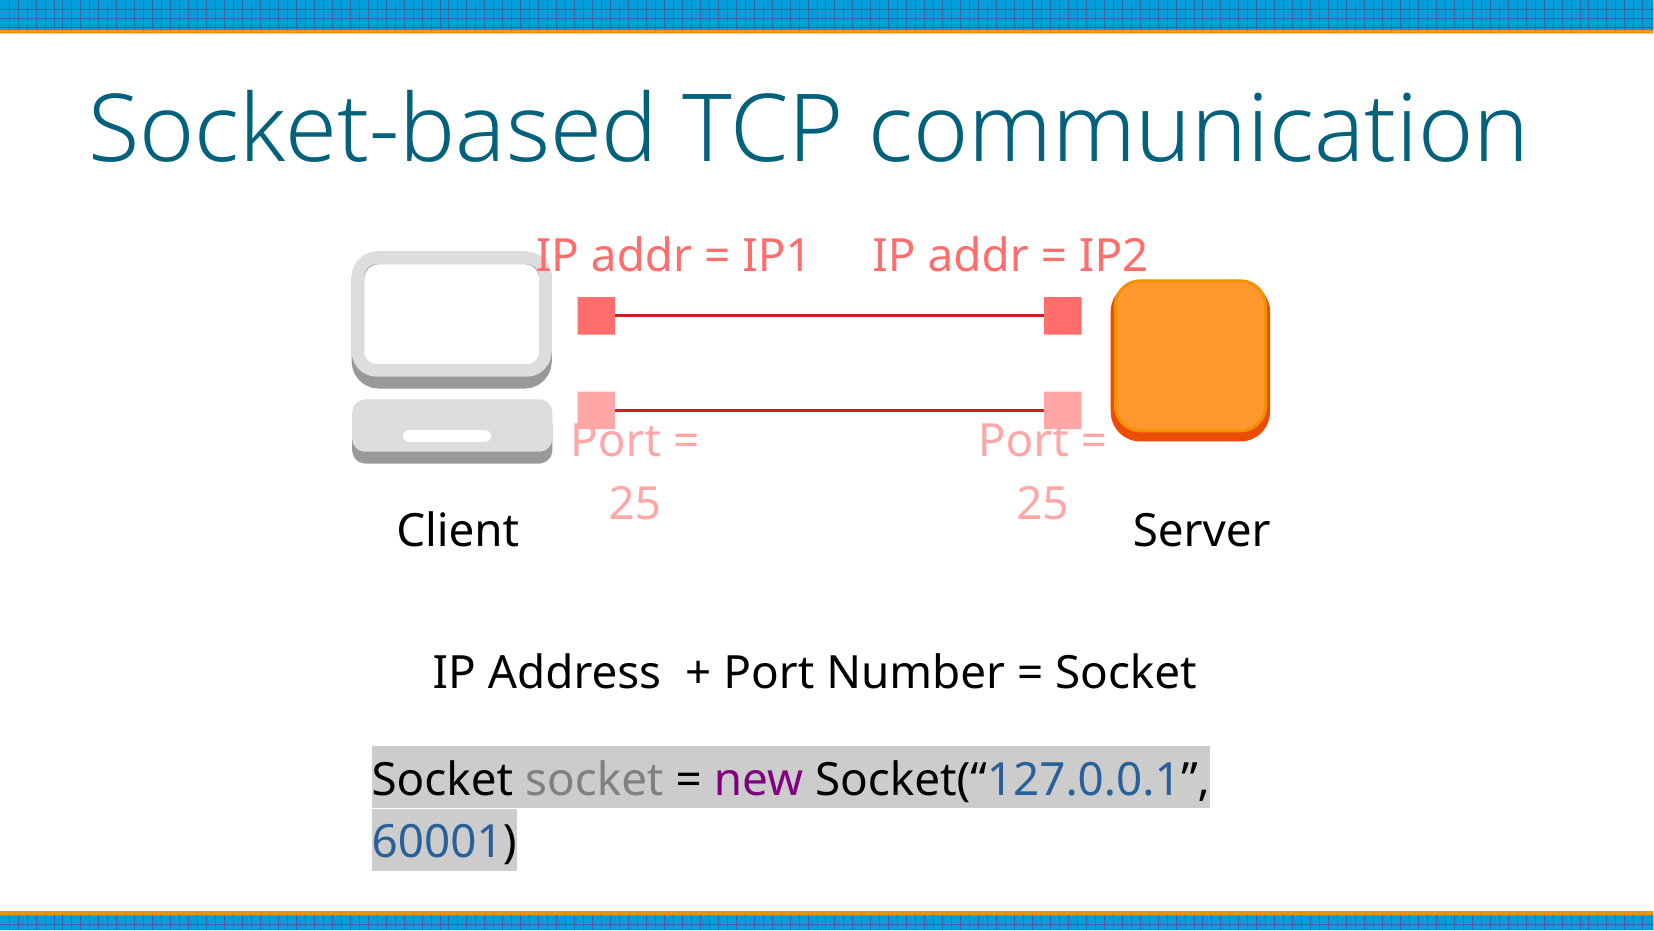

# Socket-based TCP communication
IP addr = IP1
IP addr = IP2
Port = 25
Port = 25
Client
Server
IP Address + Port Number = Socket
Socket socket = new Socket(“127.0.0.1”, 60001)